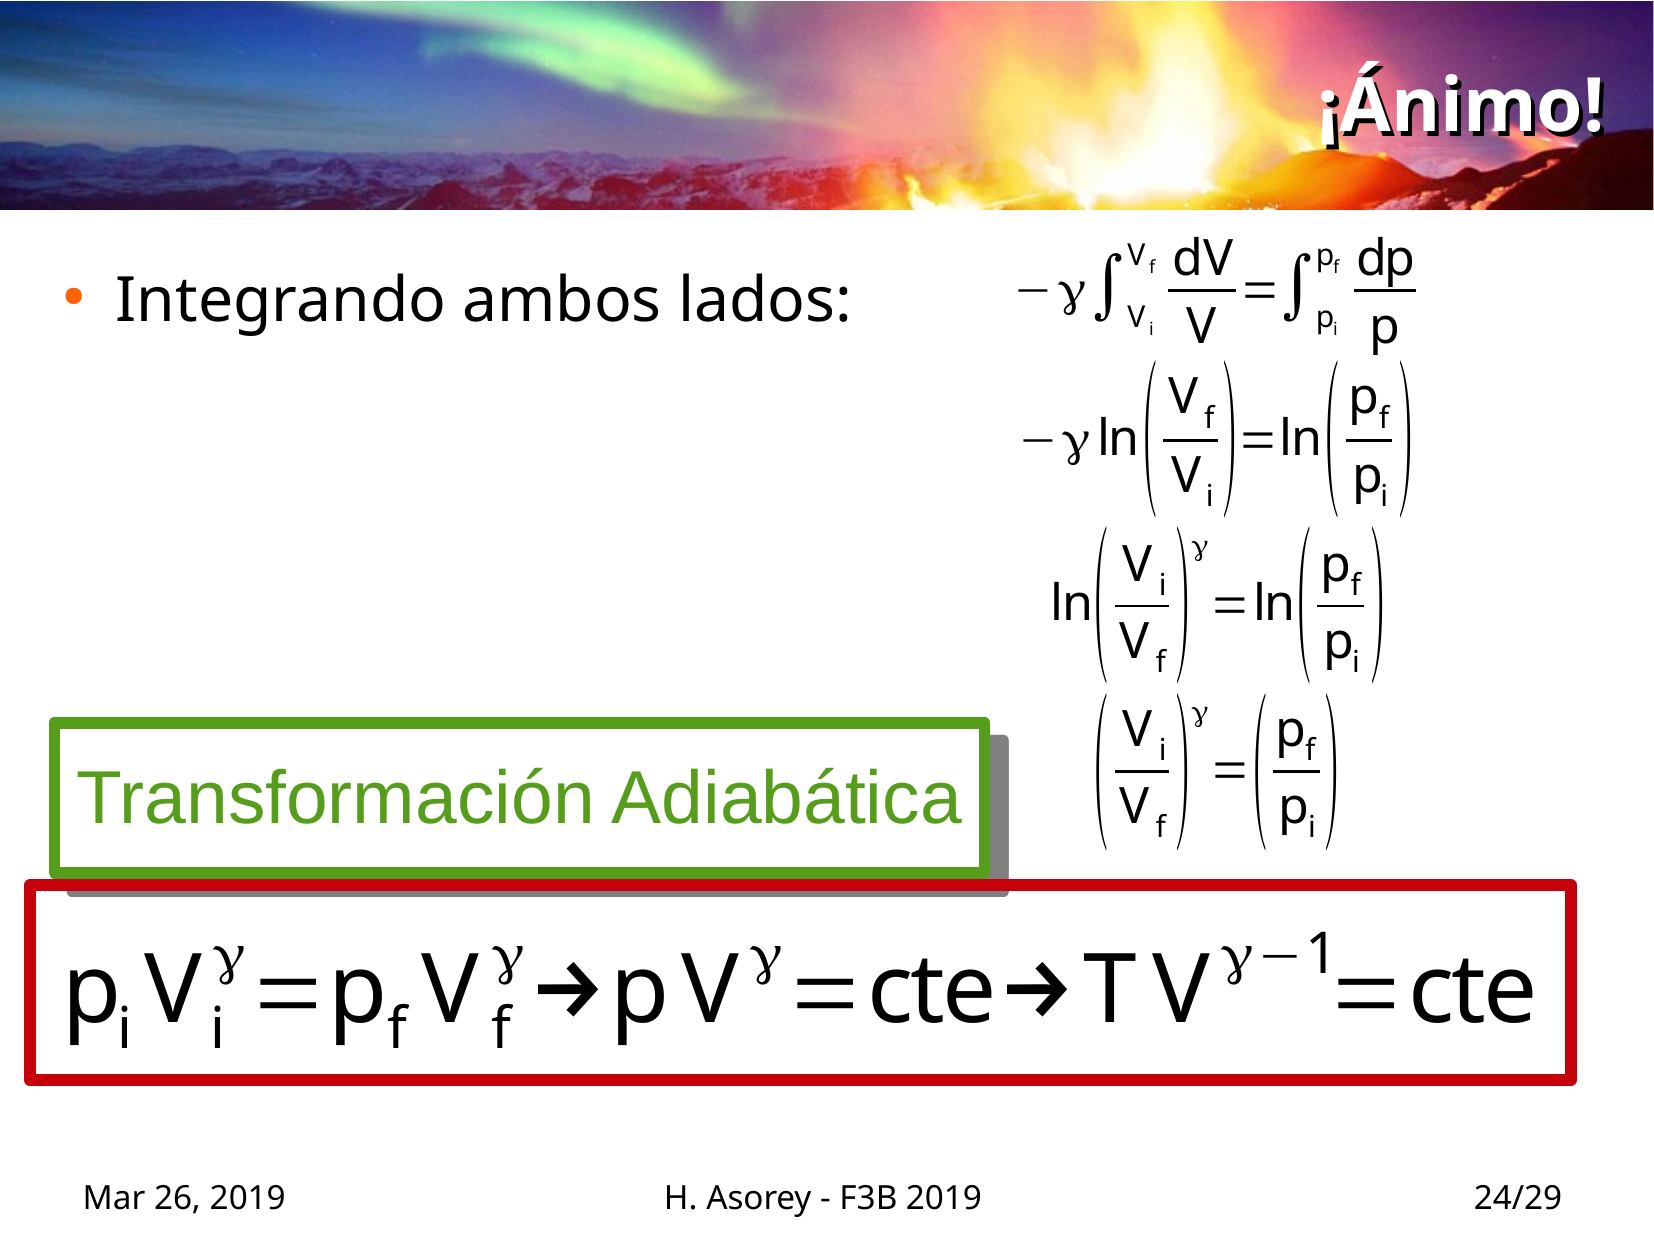

# ¡Ánimo!
Integrando ambos lados:
Transformación Adiabática
Mar 26, 2019
H. Asorey - F3B 2019
24